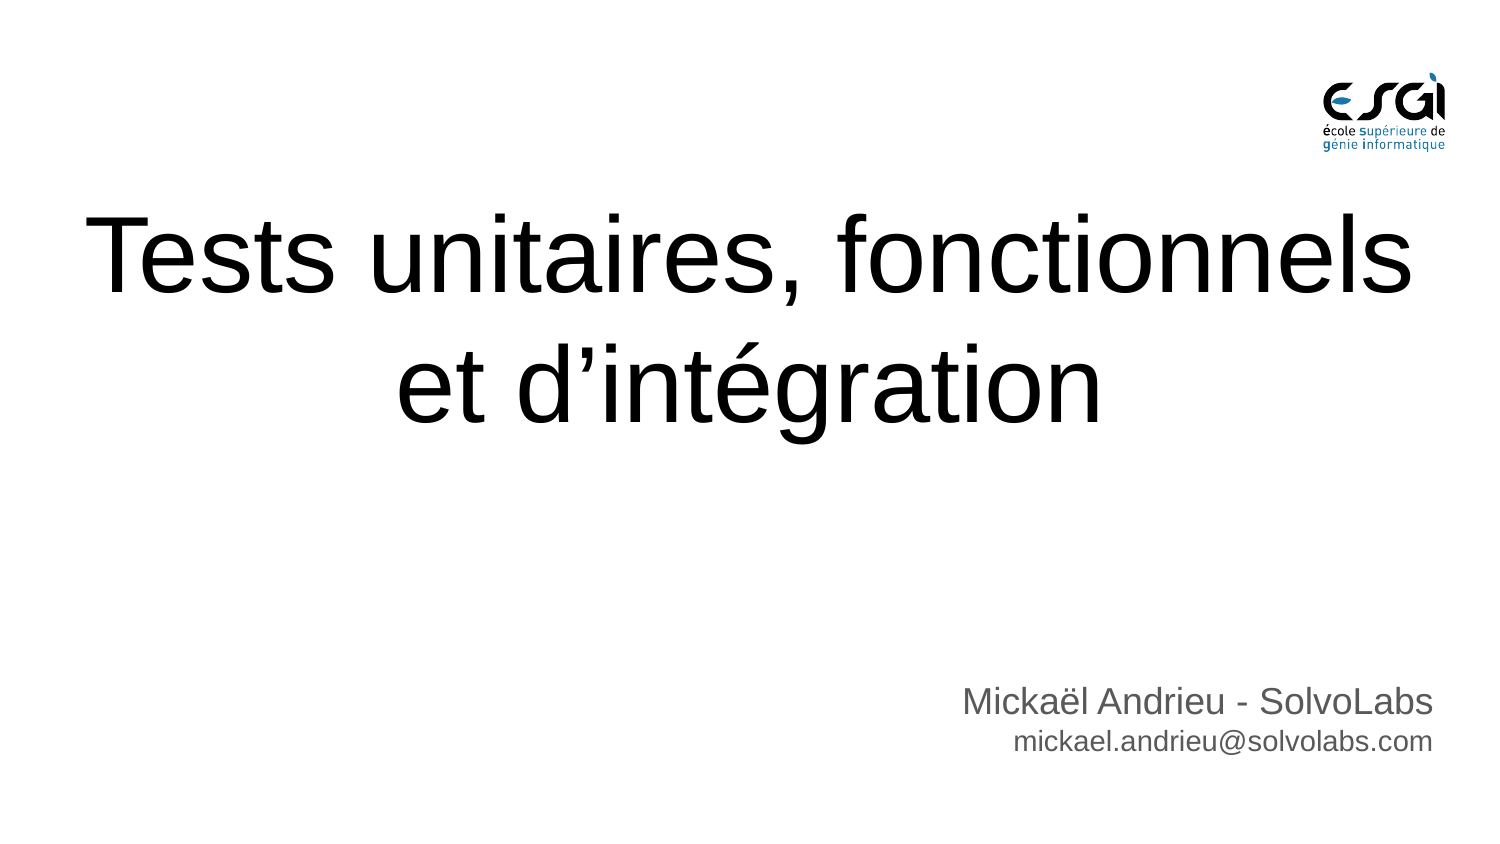

# Tests unitaires, fonctionnels et d’intégration
Mickaël Andrieu - SolvoLabs
mickael.andrieu@solvolabs.com